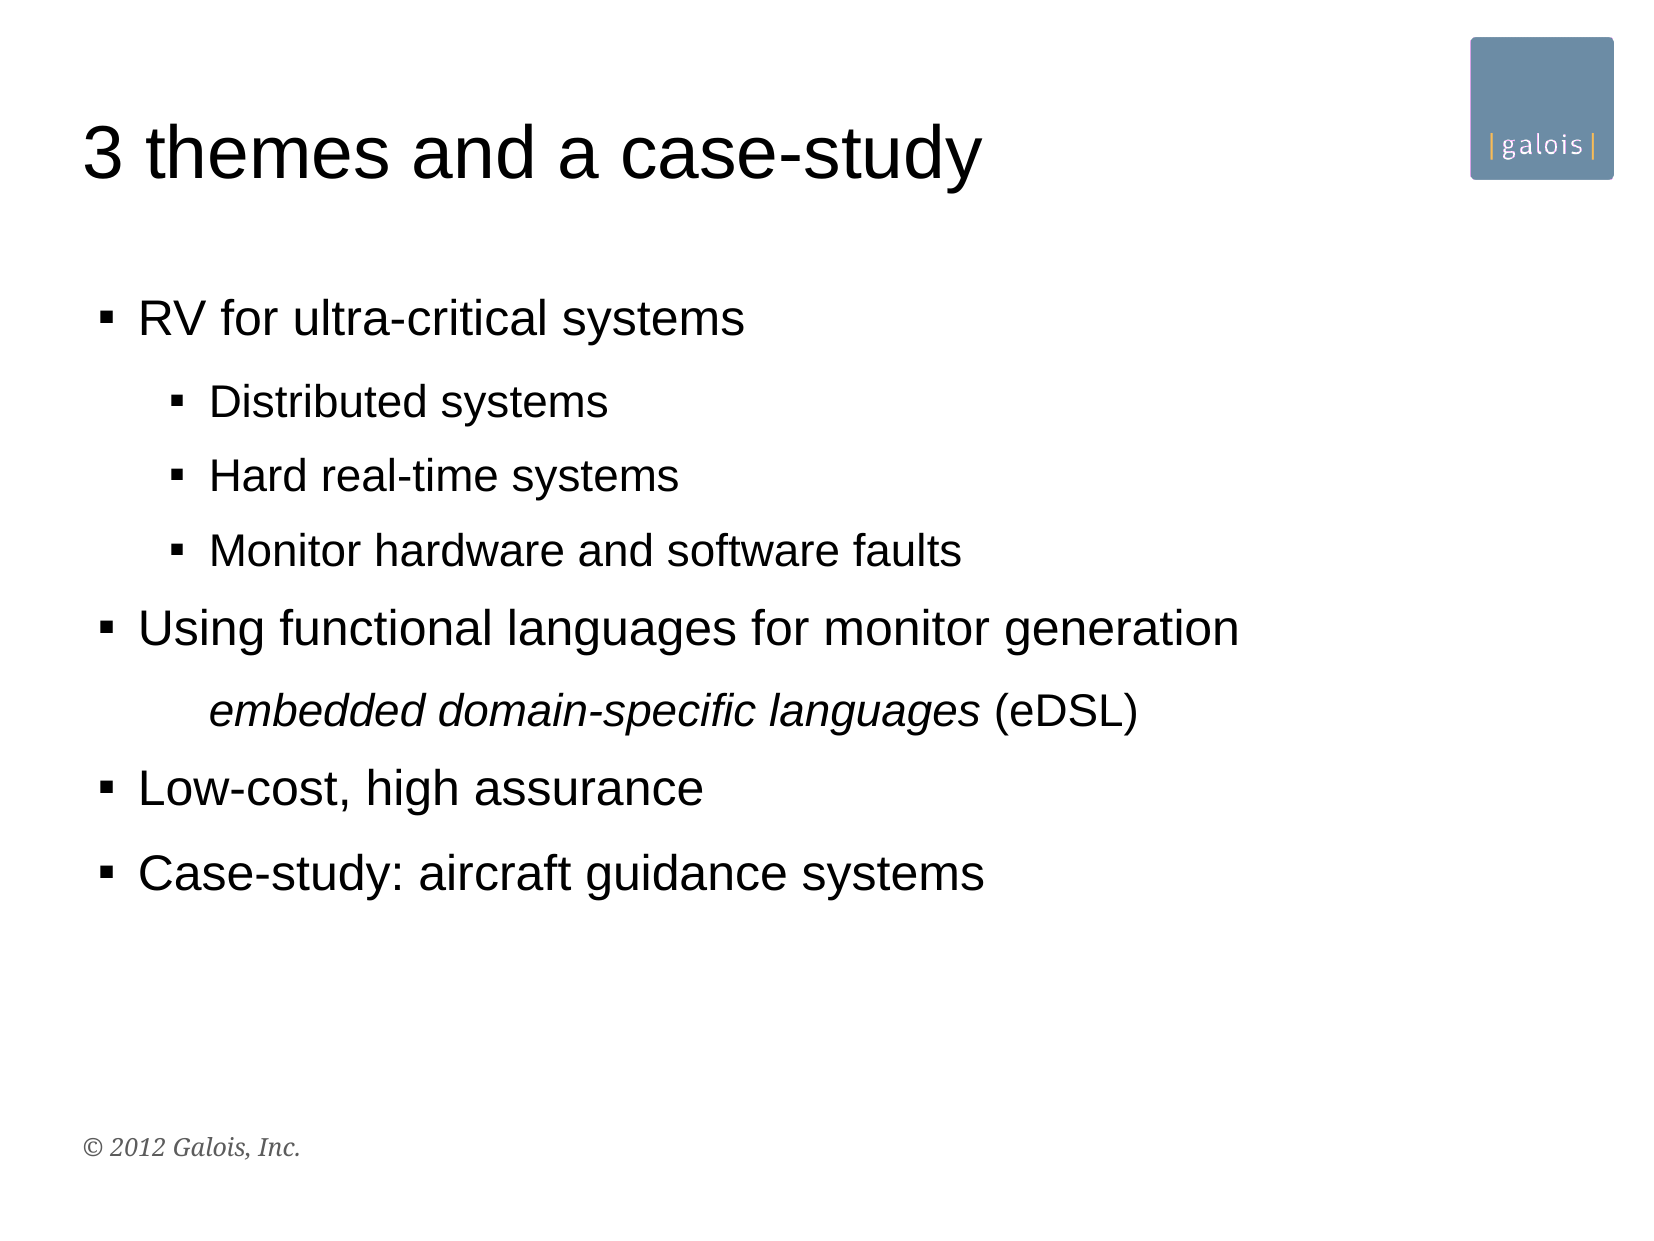

# 3 themes and a case-study
RV for ultra-critical systems
Distributed systems
Hard real-time systems
Monitor hardware and software faults
Using functional languages for monitor generation
embedded domain-specific languages (eDSL)
Low-cost, high assurance
Case-study: aircraft guidance systems